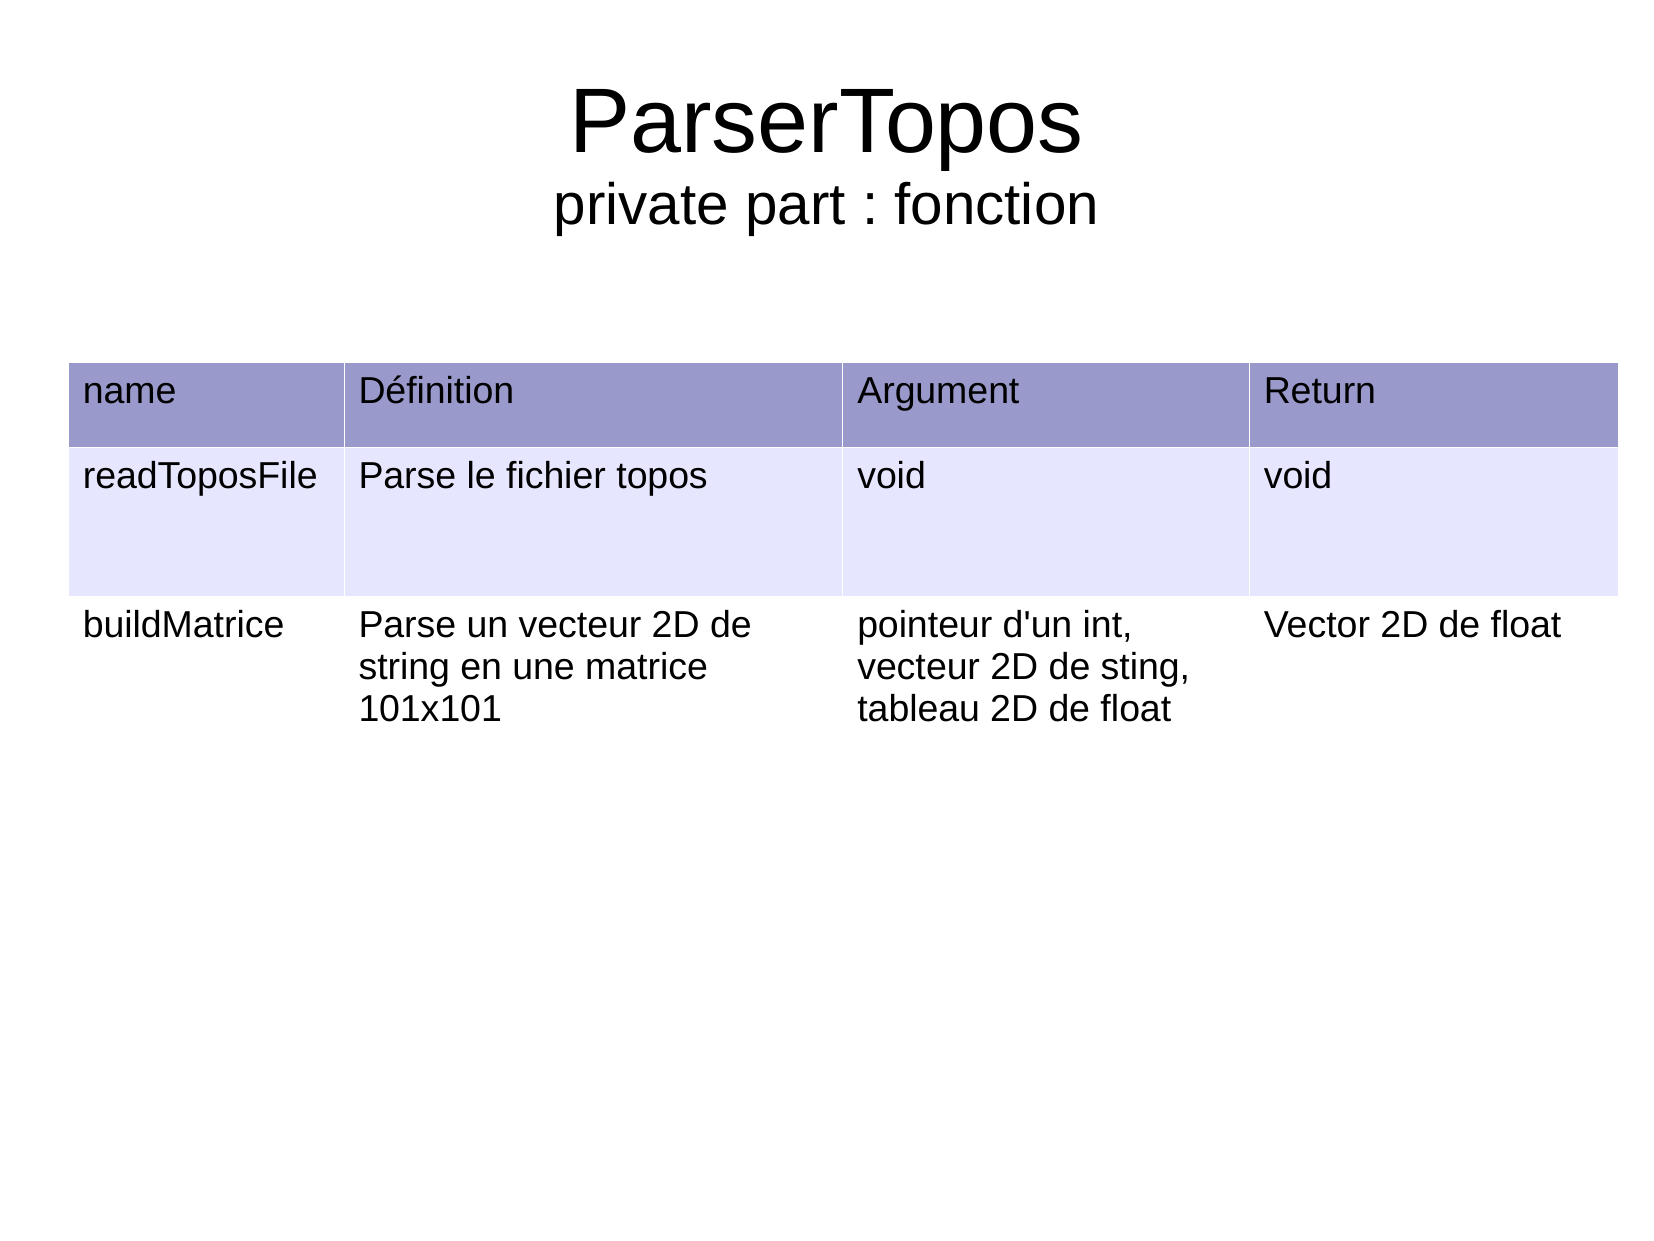

# ParserTopos private part : fonction
| name | Définition | Argument | Return |
| --- | --- | --- | --- |
| readToposFile | Parse le fichier topos | void | void |
| buildMatrice | Parse un vecteur 2D de string en une matrice 101x101 | pointeur d'un int, vecteur 2D de sting, tableau 2D de float | Vector 2D de float |